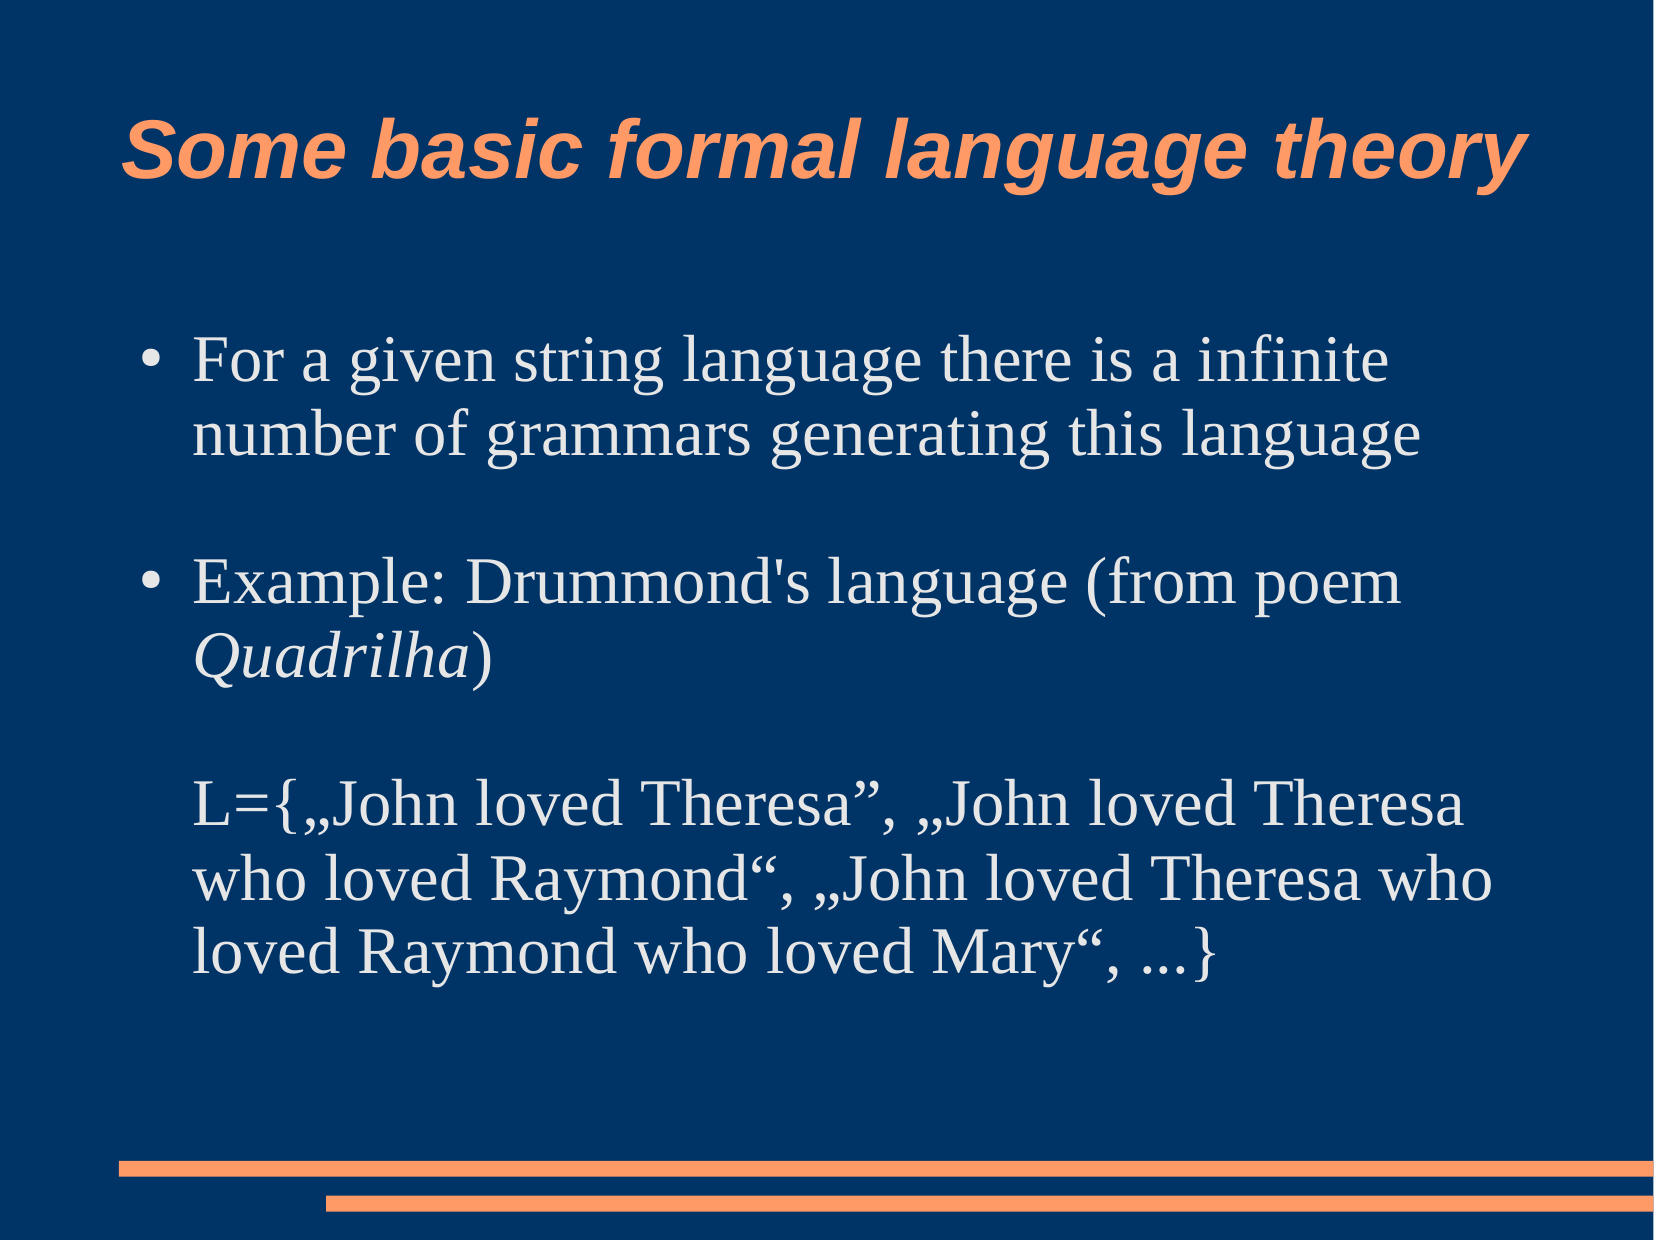

# Some basic formal language theory
For a given string language there is a infinite number of grammars generating this language
Example: Drummond's language (from poem Quadrilha)
L={„John loved Theresa”, „John loved Theresa who loved Raymond“, „John loved Theresa who loved Raymond who loved Mary“, ...}